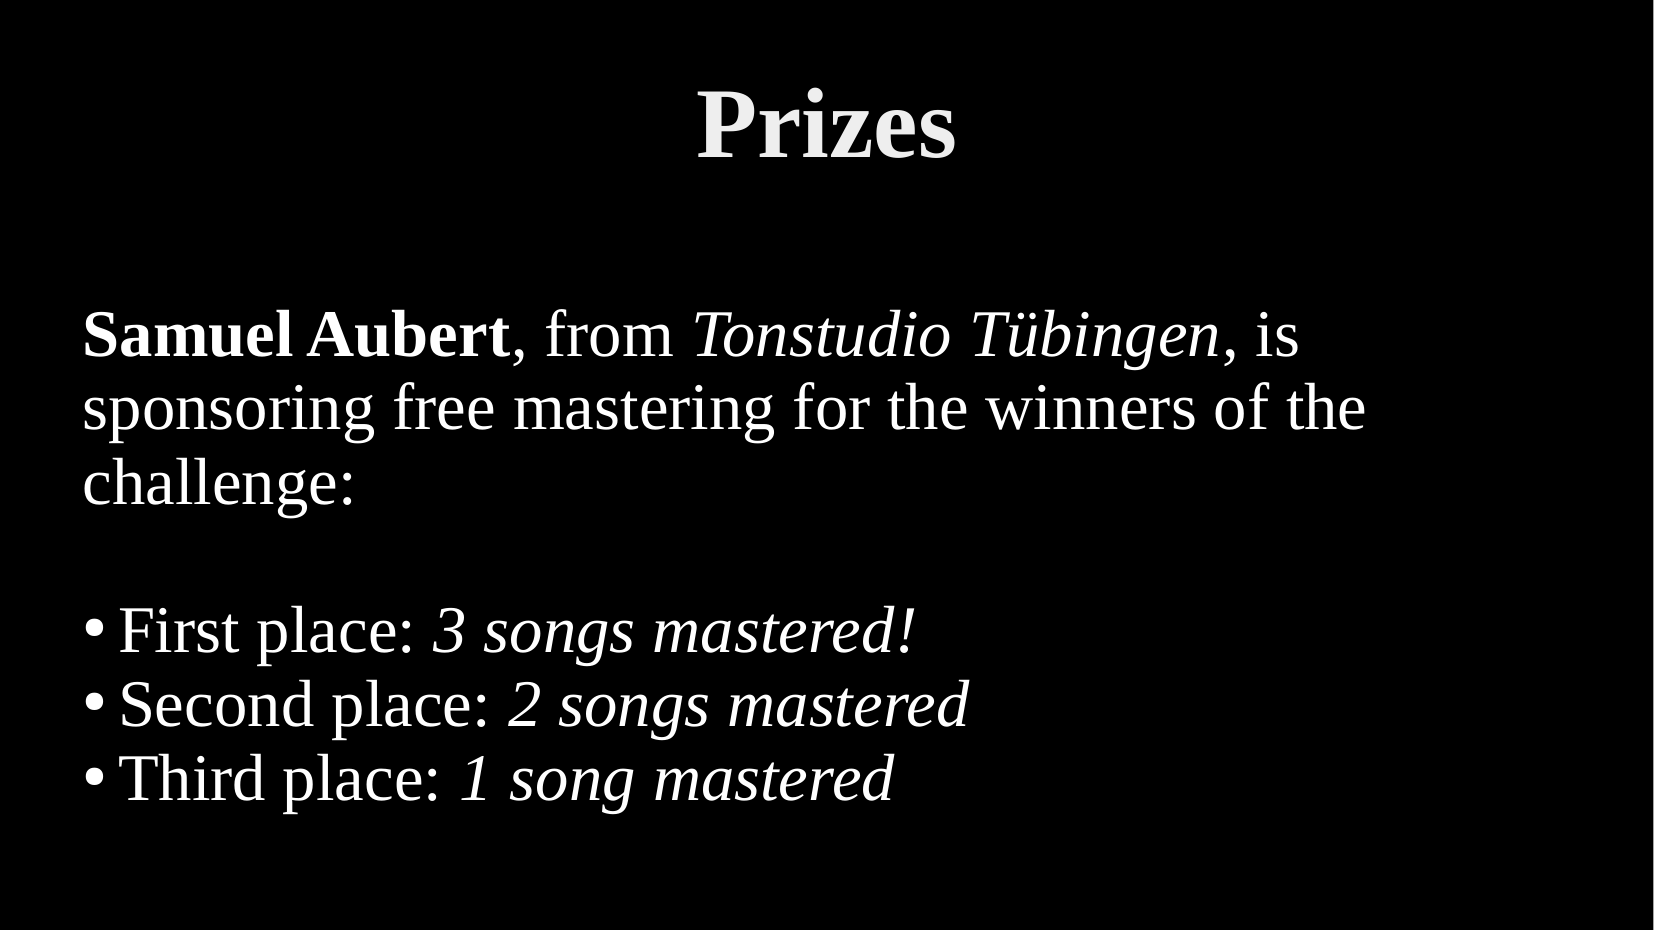

# Prizes
Samuel Aubert, from Tonstudio Tübingen, is sponsoring free mastering for the winners of the challenge:
First place: 3 songs mastered!
Second place: 2 songs mastered
Third place: 1 song mastered